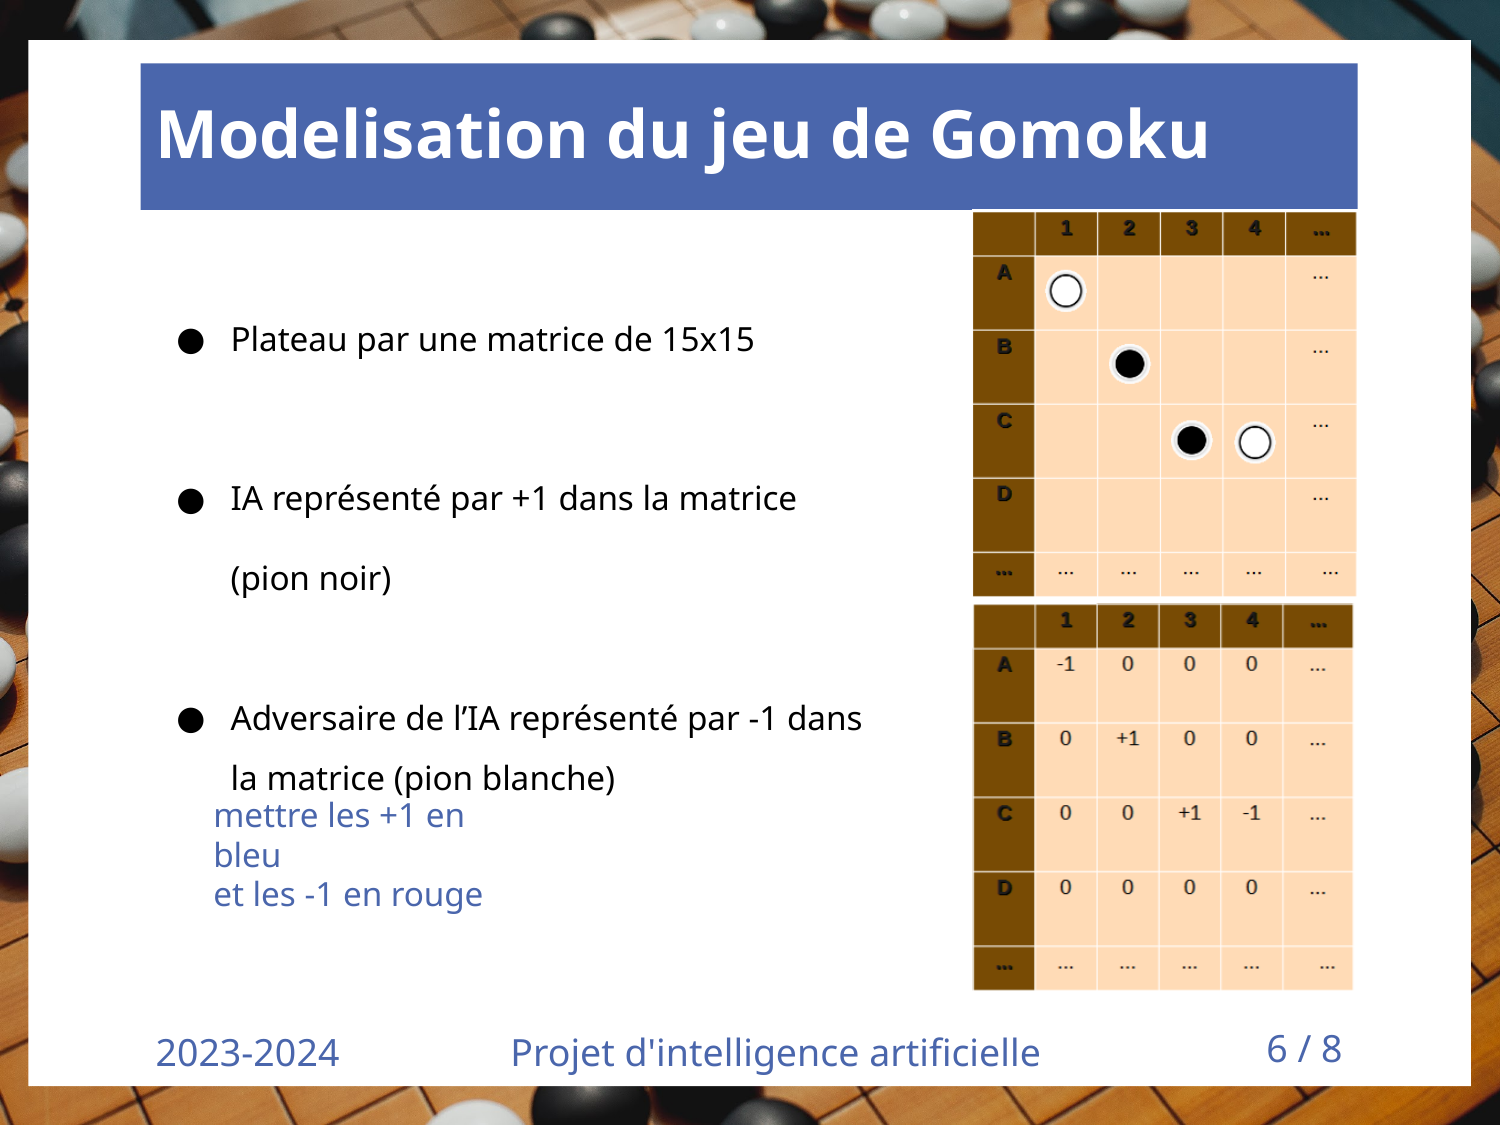

# Modelisation du jeu de Gomoku
Plateau par une matrice de 15x15
IA représenté par +1 dans la matrice (pion noir)
Adversaire de l’IA représenté par -1 dans la matrice (pion blanche)
mettre les +1 en bleu
et les -1 en rouge
2023-2024
Projet d'intelligence artificielle